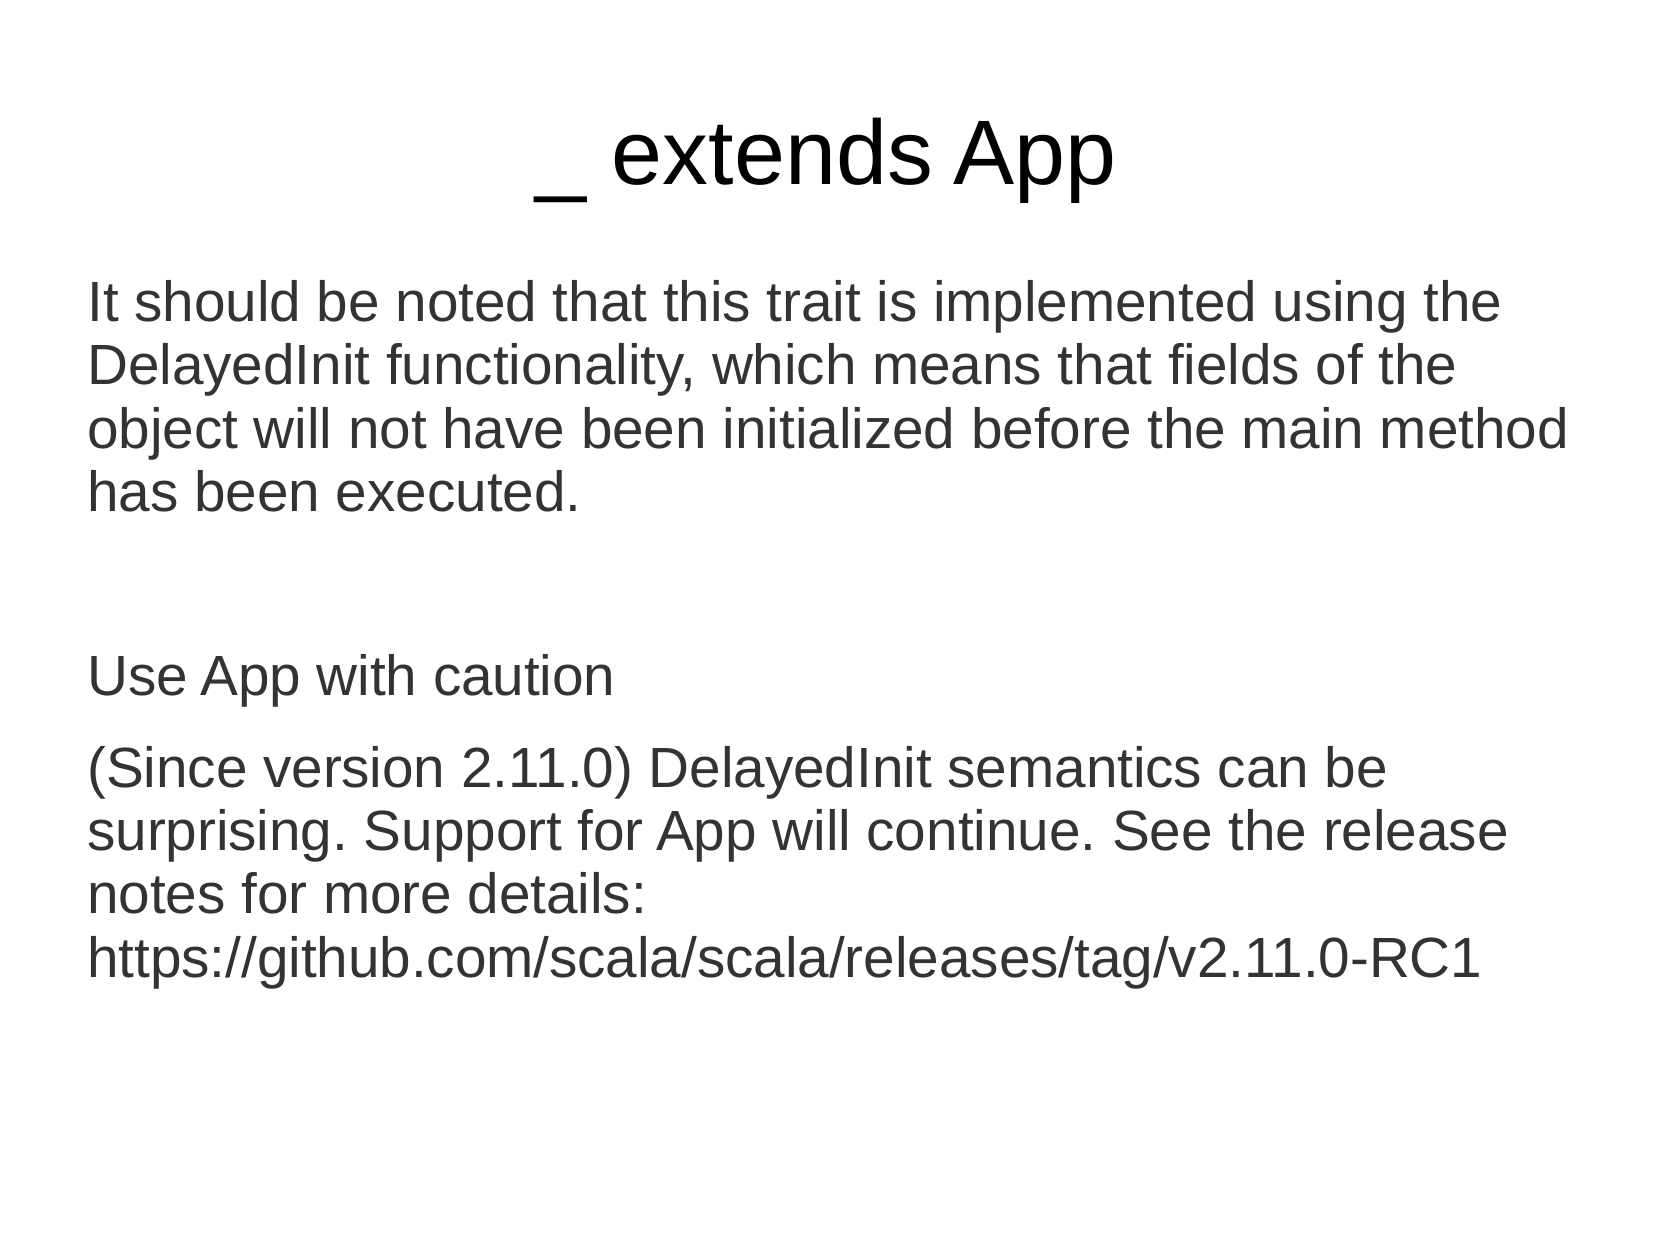

# _ extends App
It should be noted that this trait is implemented using the DelayedInit functionality, which means that fields of the object will not have been initialized before the main method has been executed.
Use App with caution
(Since version 2.11.0) DelayedInit semantics can be surprising. Support for App will continue. See the release notes for more details: https://github.com/scala/scala/releases/tag/v2.11.0-RC1